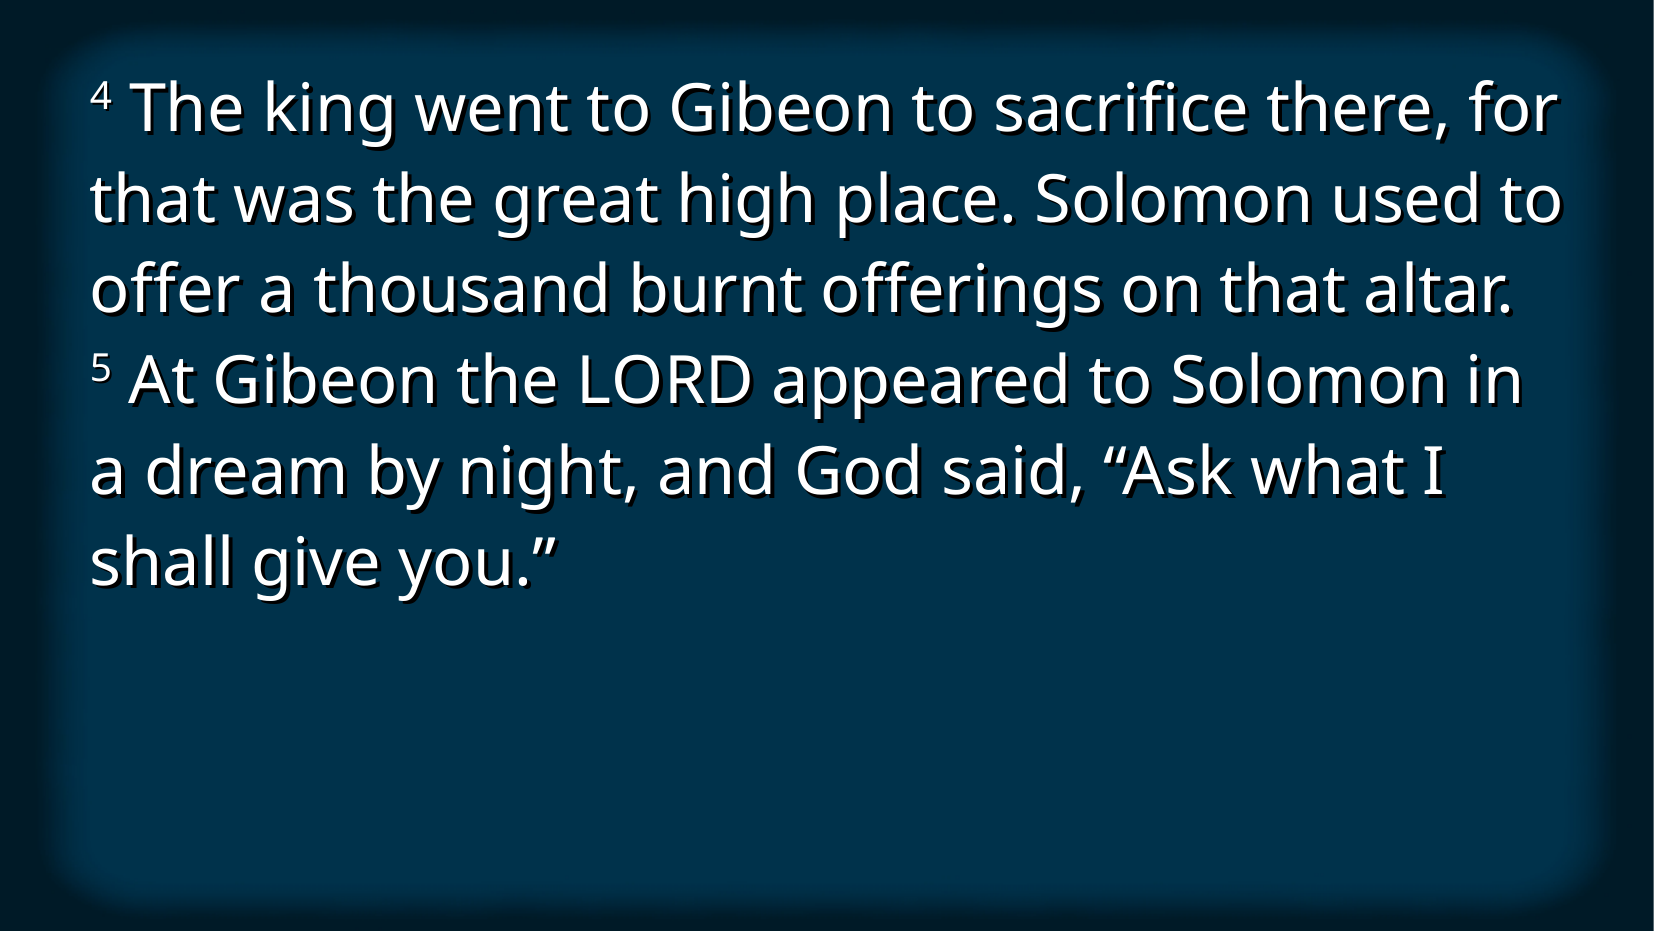

4 The king went to Gibeon to sacrifice there, for that was the great high place. Solomon used to offer a thousand burnt offerings on that altar.
5 At Gibeon the LORD appeared to Solomon in a dream by night, and God said, “Ask what I shall give you.”